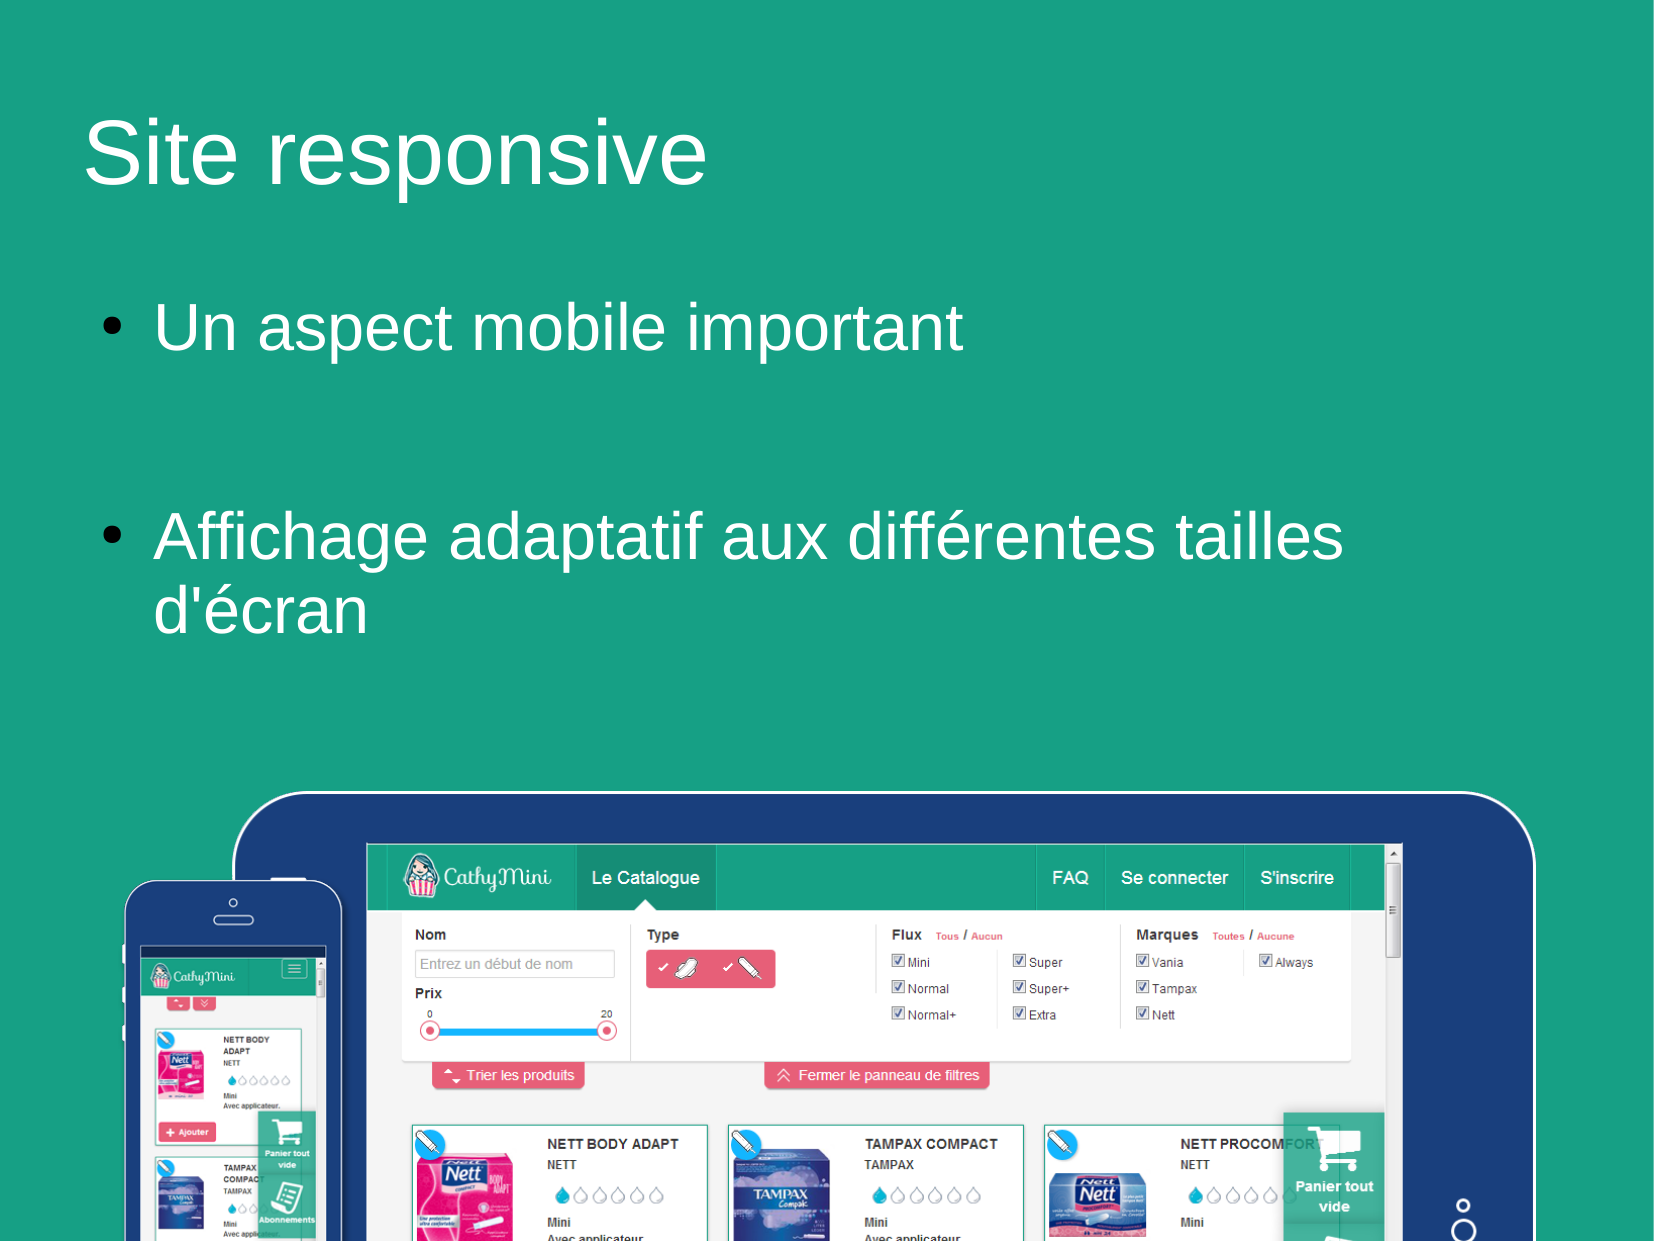

# Site responsive
Un aspect mobile important
Affichage adaptatif aux différentes tailles d'écran